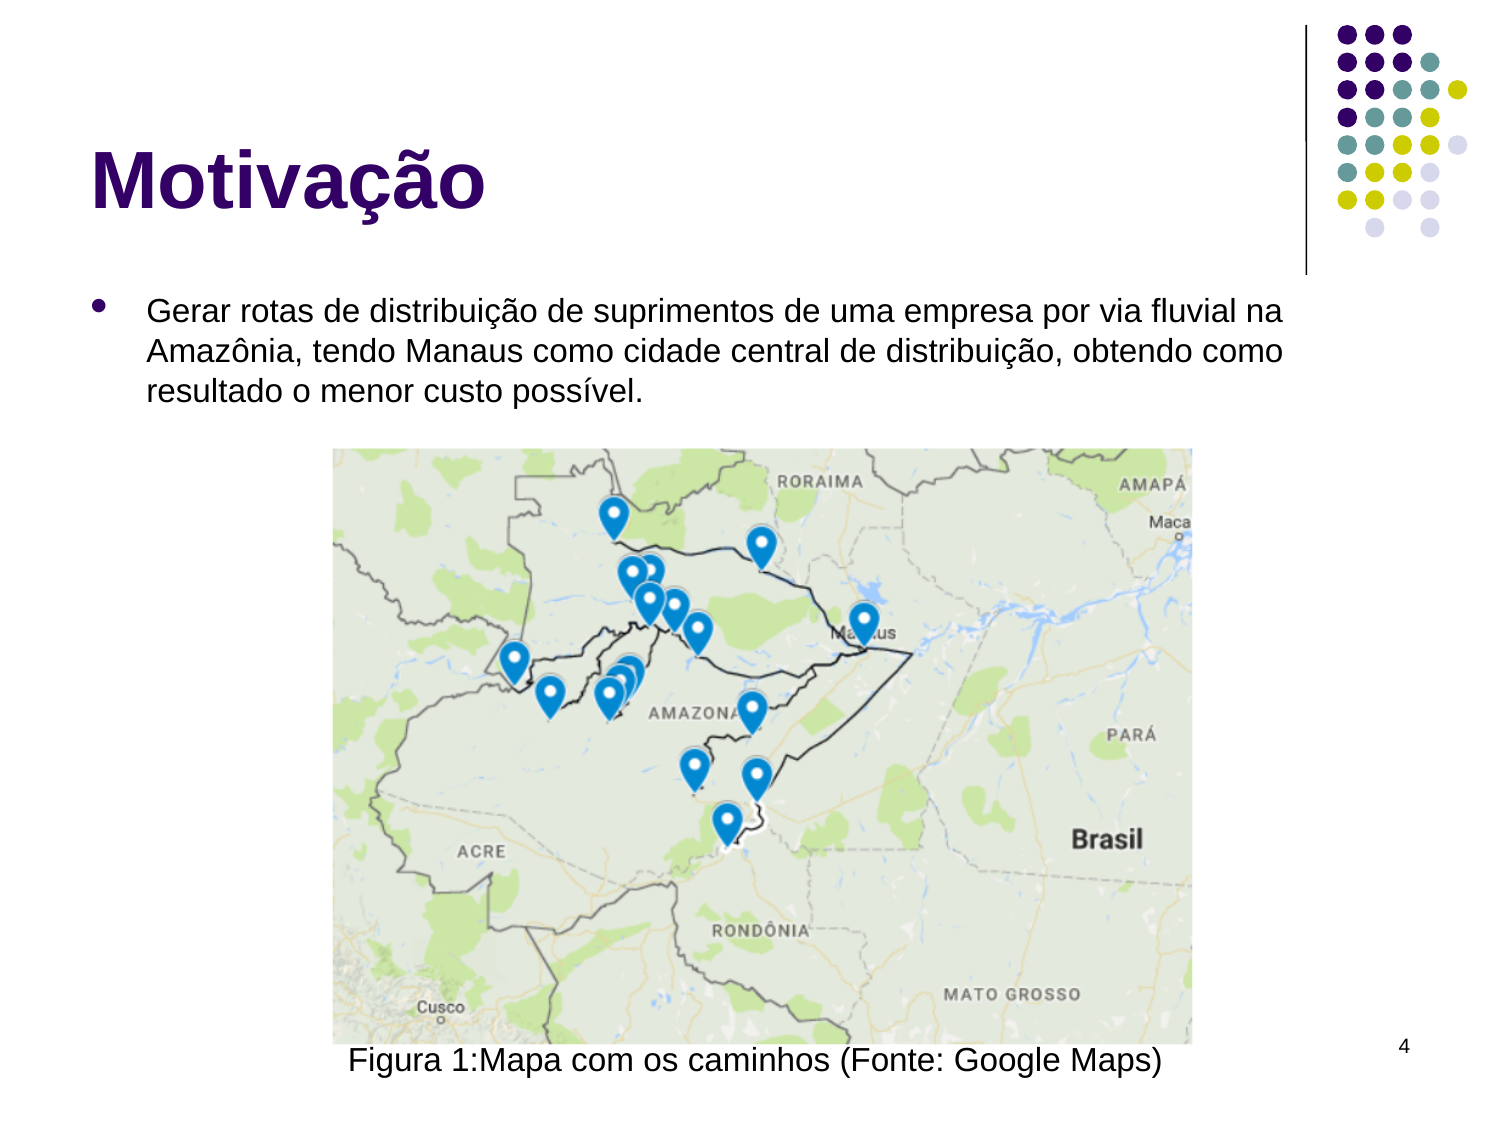

# Motivação
Gerar rotas de distribuição de suprimentos de uma empresa por via fluvial na Amazônia, tendo Manaus como cidade central de distribuição, obtendo como resultado o menor custo possível.
Figura 1:Mapa com os caminhos (Fonte: Google Maps)